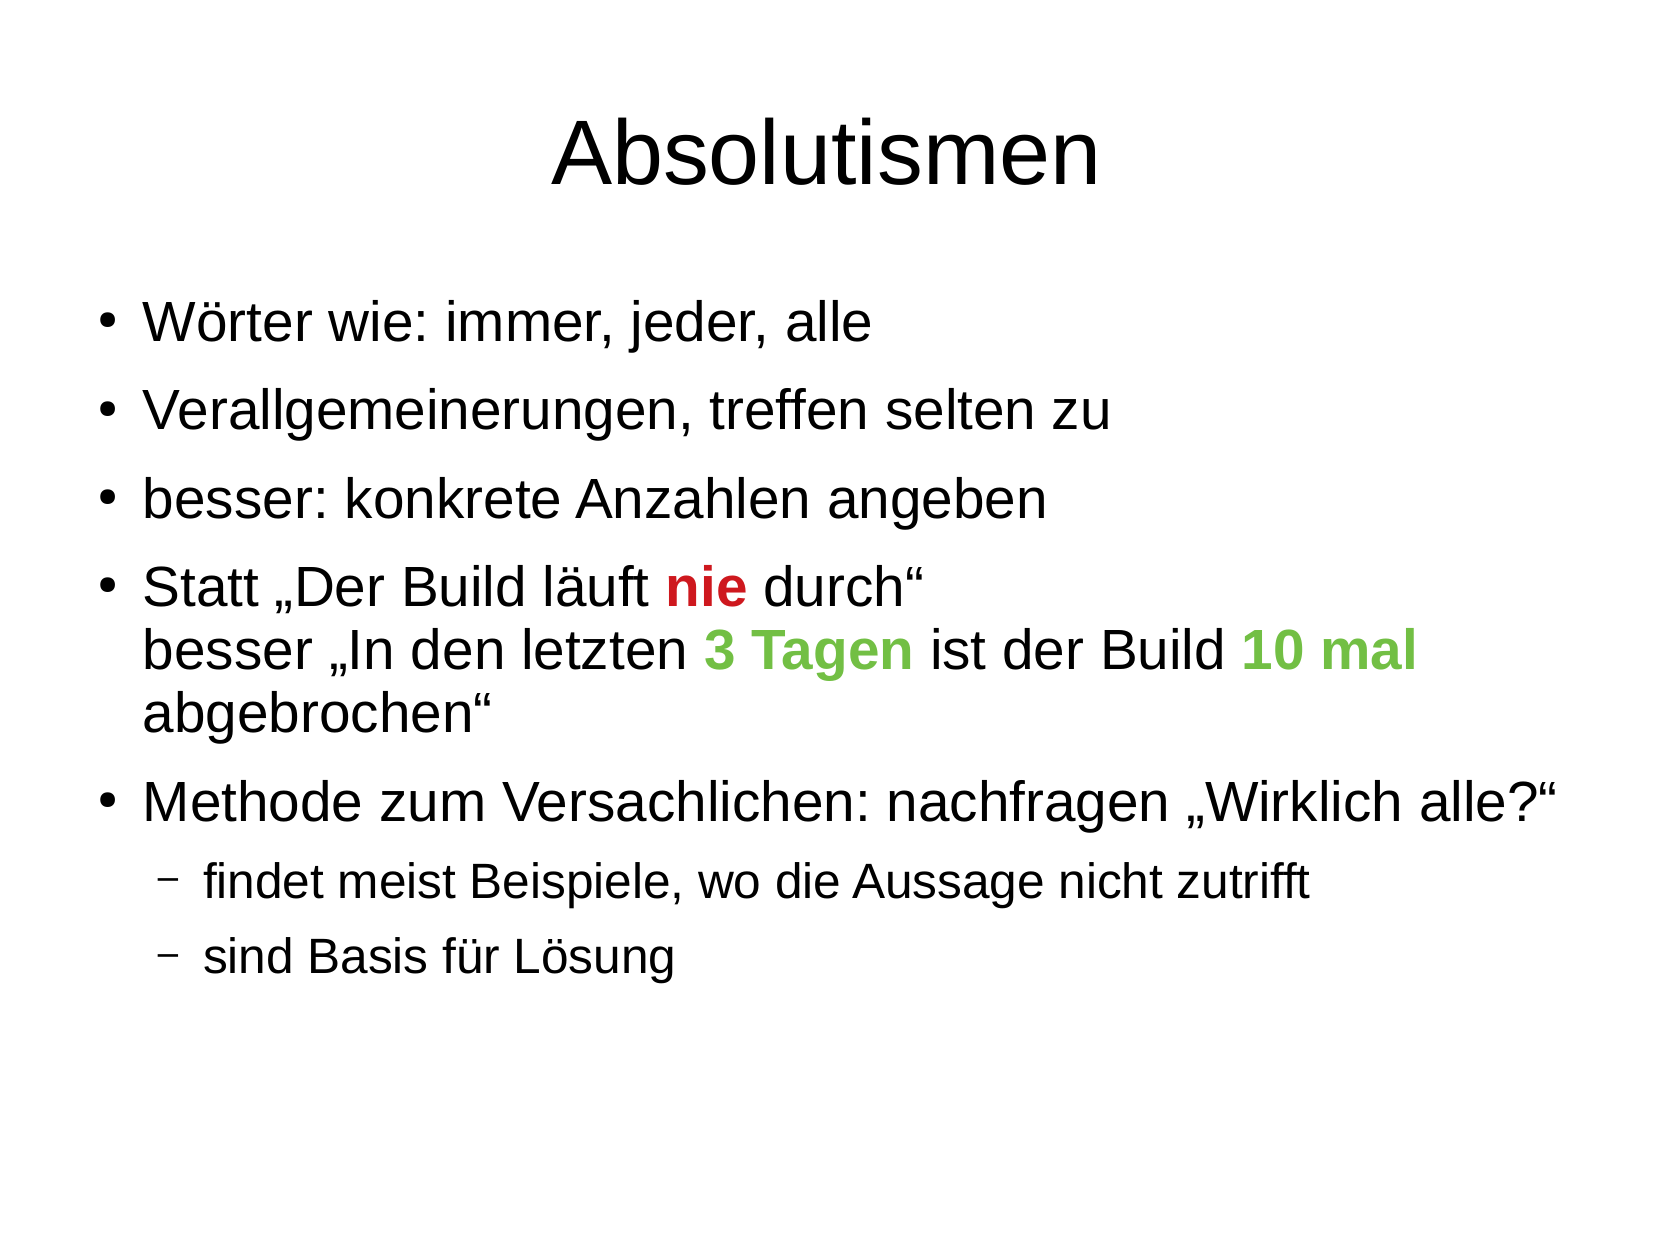

# Absolutismen
Wörter wie: immer, jeder, alle
Verallgemeinerungen, treffen selten zu
besser: konkrete Anzahlen angeben
Statt „Der Build läuft nie durch“
besser „In den letzten 3 Tagen ist der Build 10 mal abgebrochen“
Methode zum Versachlichen: nachfragen „Wirklich alle?“
findet meist Beispiele, wo die Aussage nicht zutrifft
sind Basis für Lösung